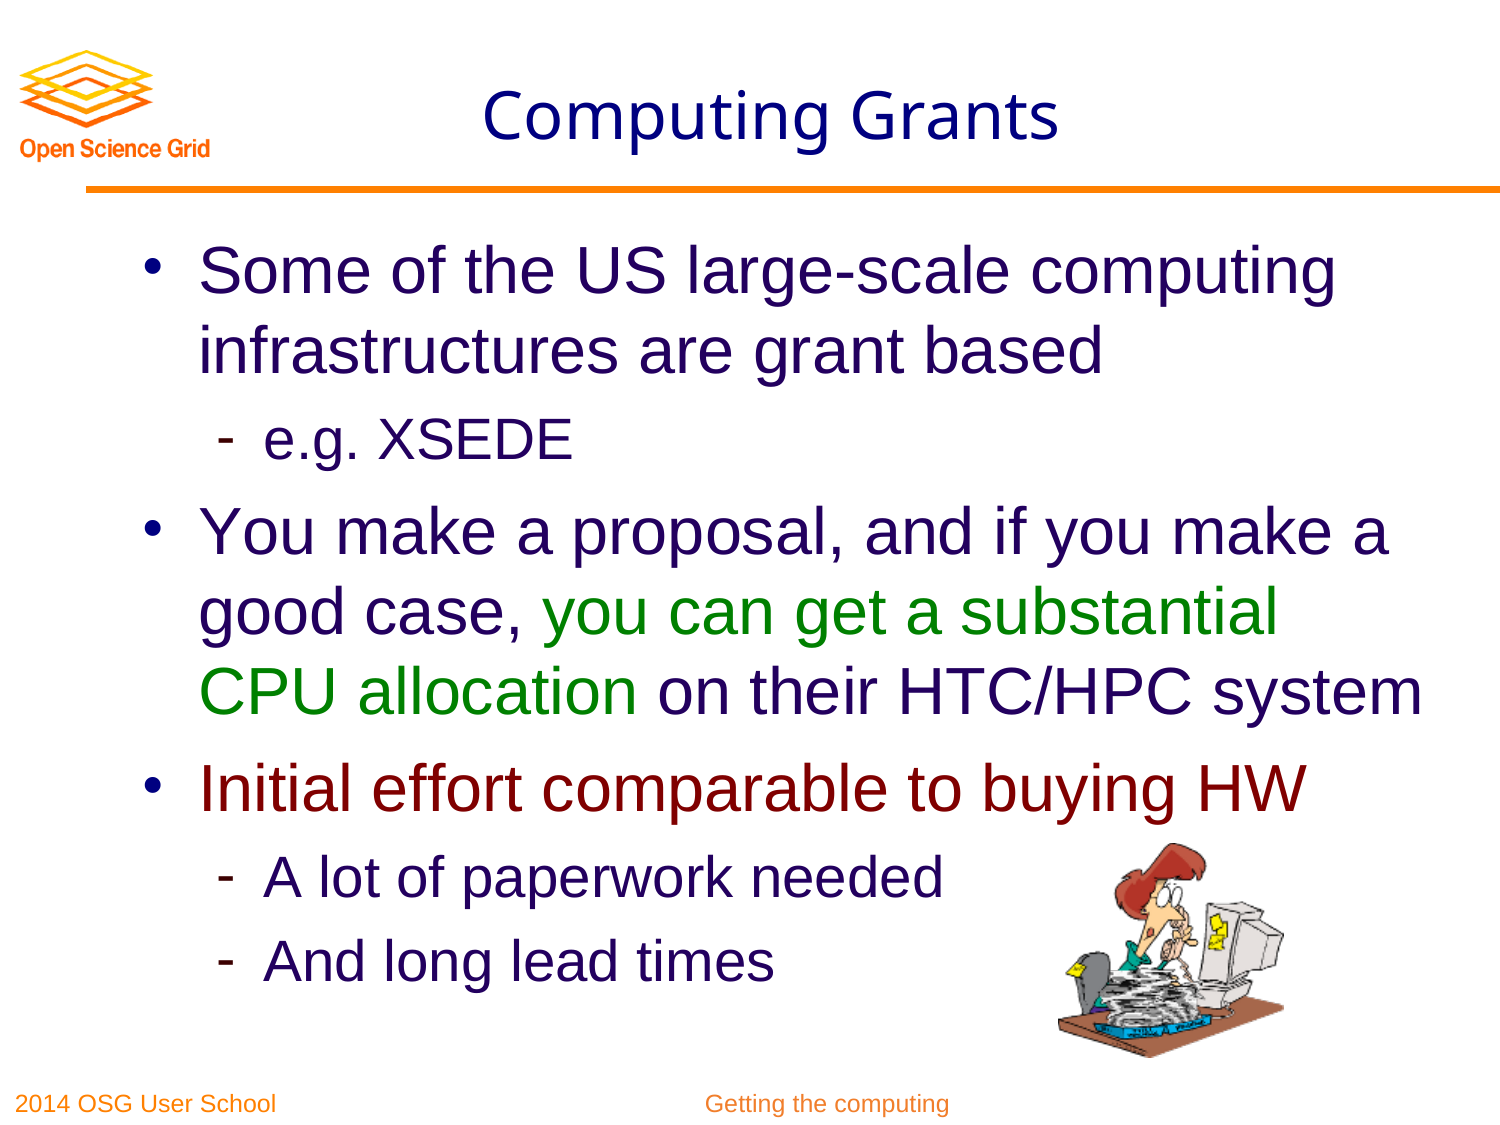

# Computing Grants
Some of the US large-scale computing infrastructures are grant based
e.g. XSEDE
You make a proposal, and if you make a good case, you can get a substantial CPU allocation on their HTC/HPC system
Initial effort comparable to buying HW
A lot of paperwork needed
And long lead times